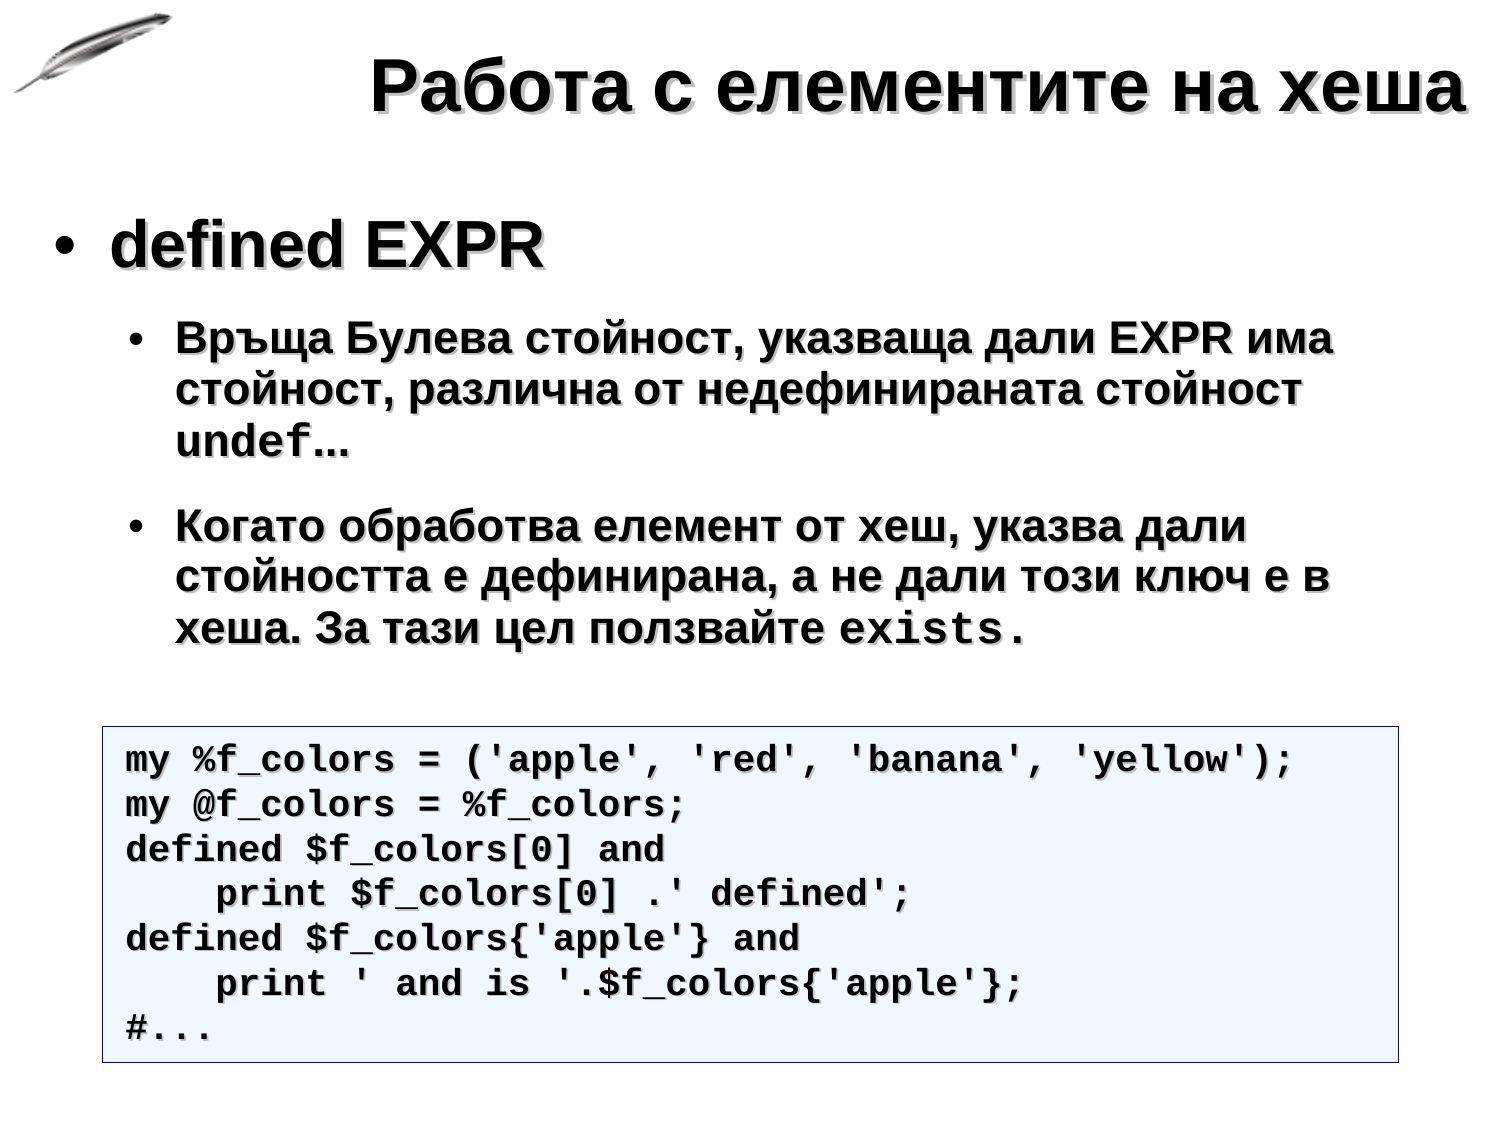

# Работа с елементите на хеша
defined EXPR
Връща Булева стойност, указваща дали EXPR има стойност, различна от недефинираната стойност undef...
Когато обработва елемент от хеш, указва дали стойността е дефинирана, а не дали този ключ е в хеша. За тази цел ползвайте exists.
my %f_colors = ('apple', 'red', 'banana', 'yellow');
my @f_colors = %f_colors;
defined $f_colors[0] and
 print $f_colors[0] .' defined';
defined $f_colors{'apple'} and
 print ' and is '.$f_colors{'apple'};
#...